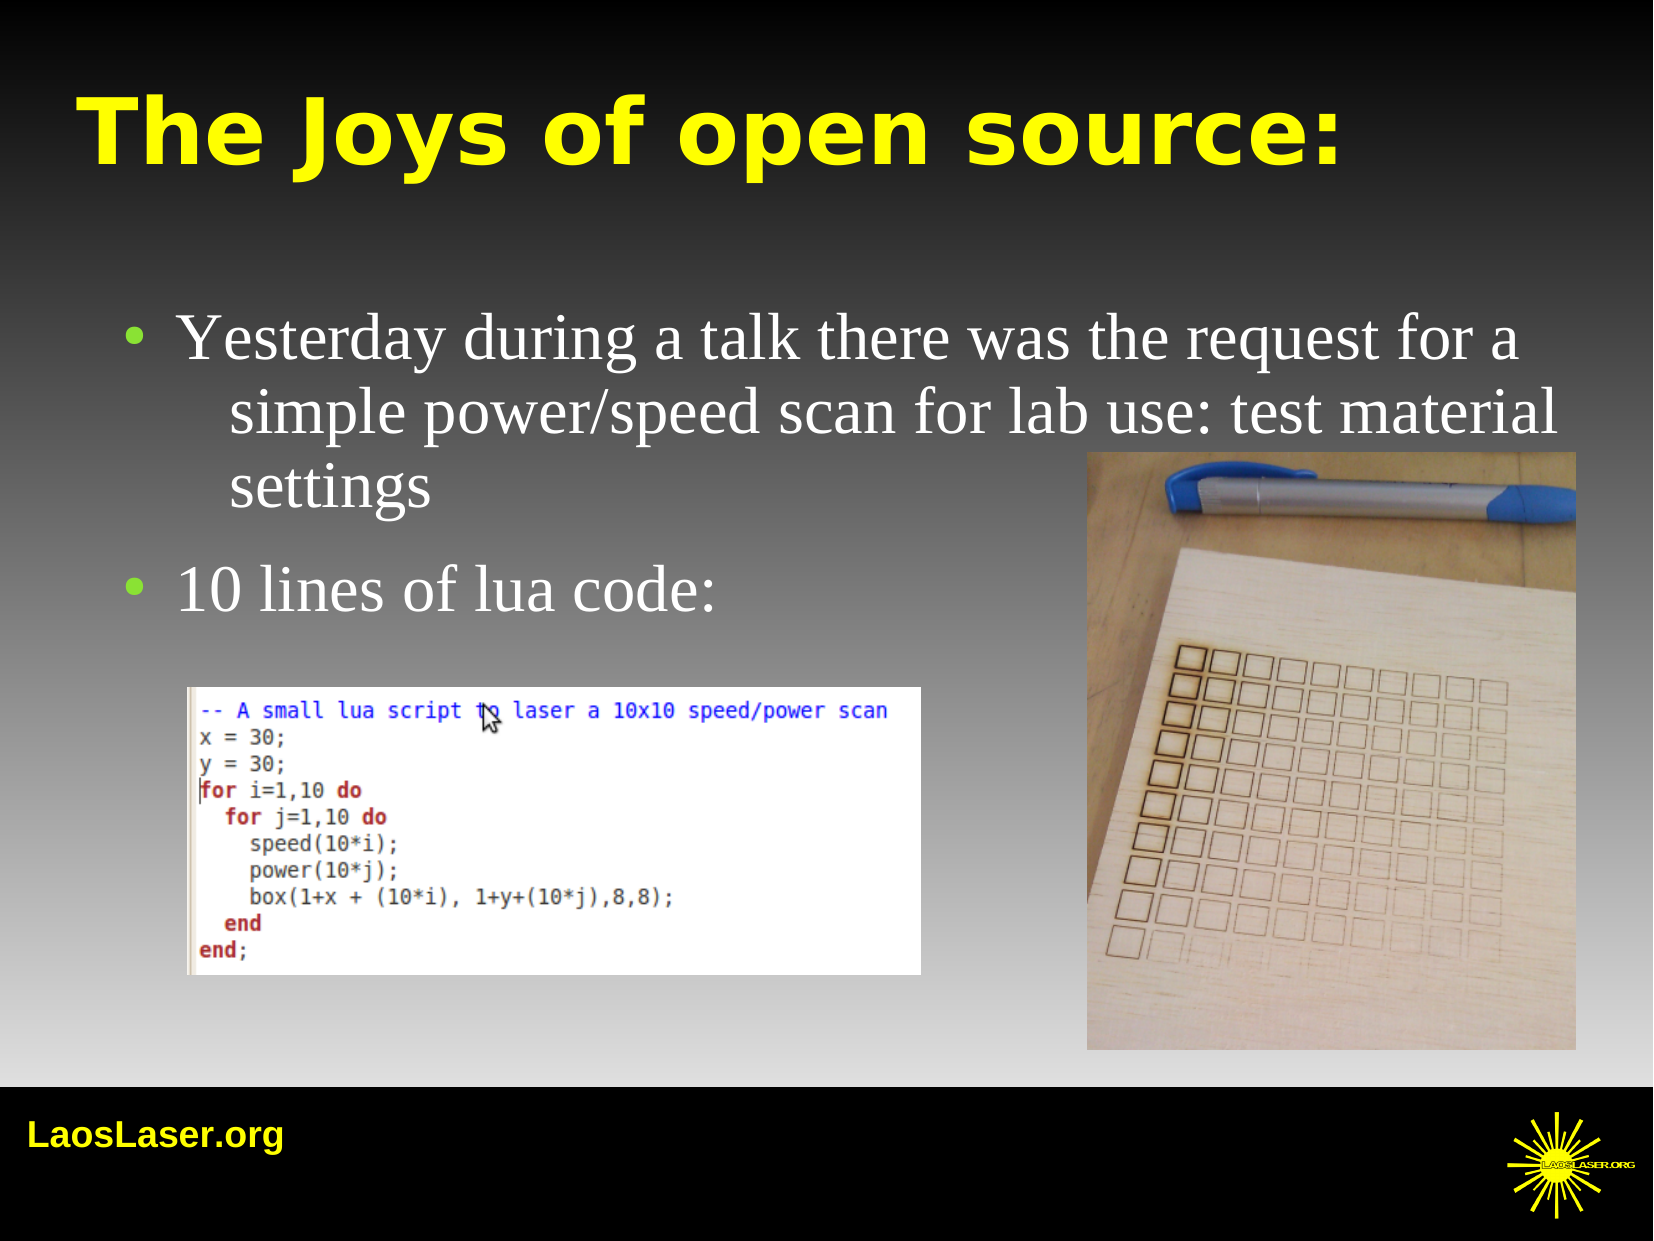

# The Joys of open source:
Yesterday during a talk there was the request for a simple power/speed scan for lab use: test material settings
10 lines of lua code: